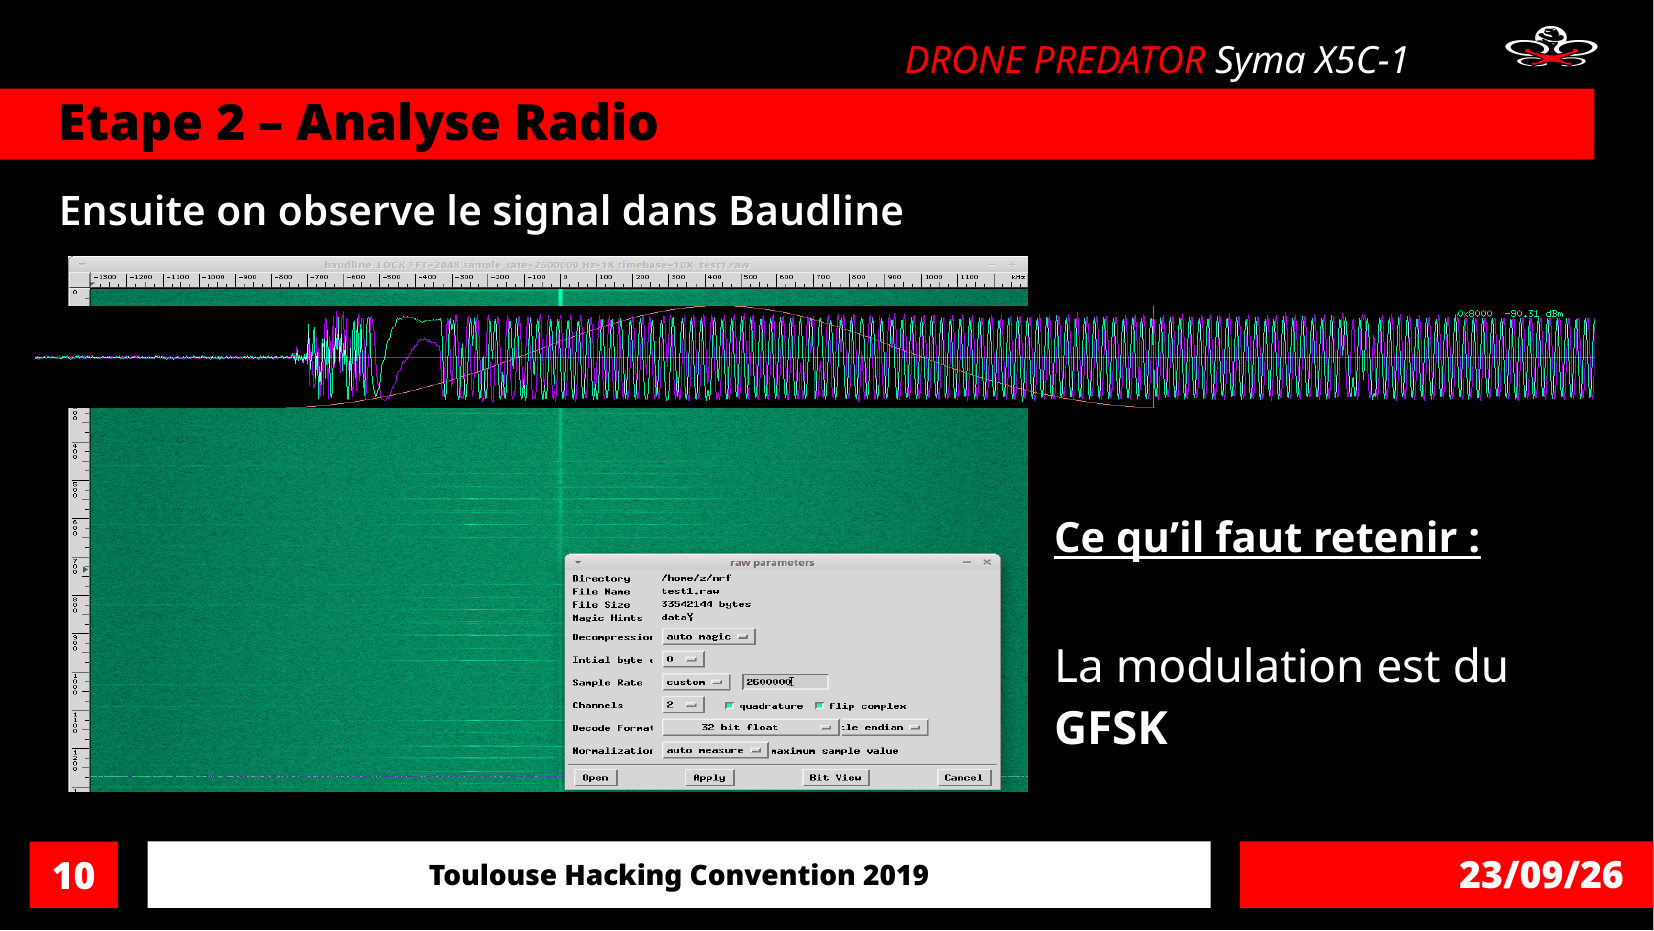

# Etape 2 – Analyse Radio
Ensuite on observe le signal dans Baudline
Ce qu’il faut retenir :
La modulation est du GFSK
10